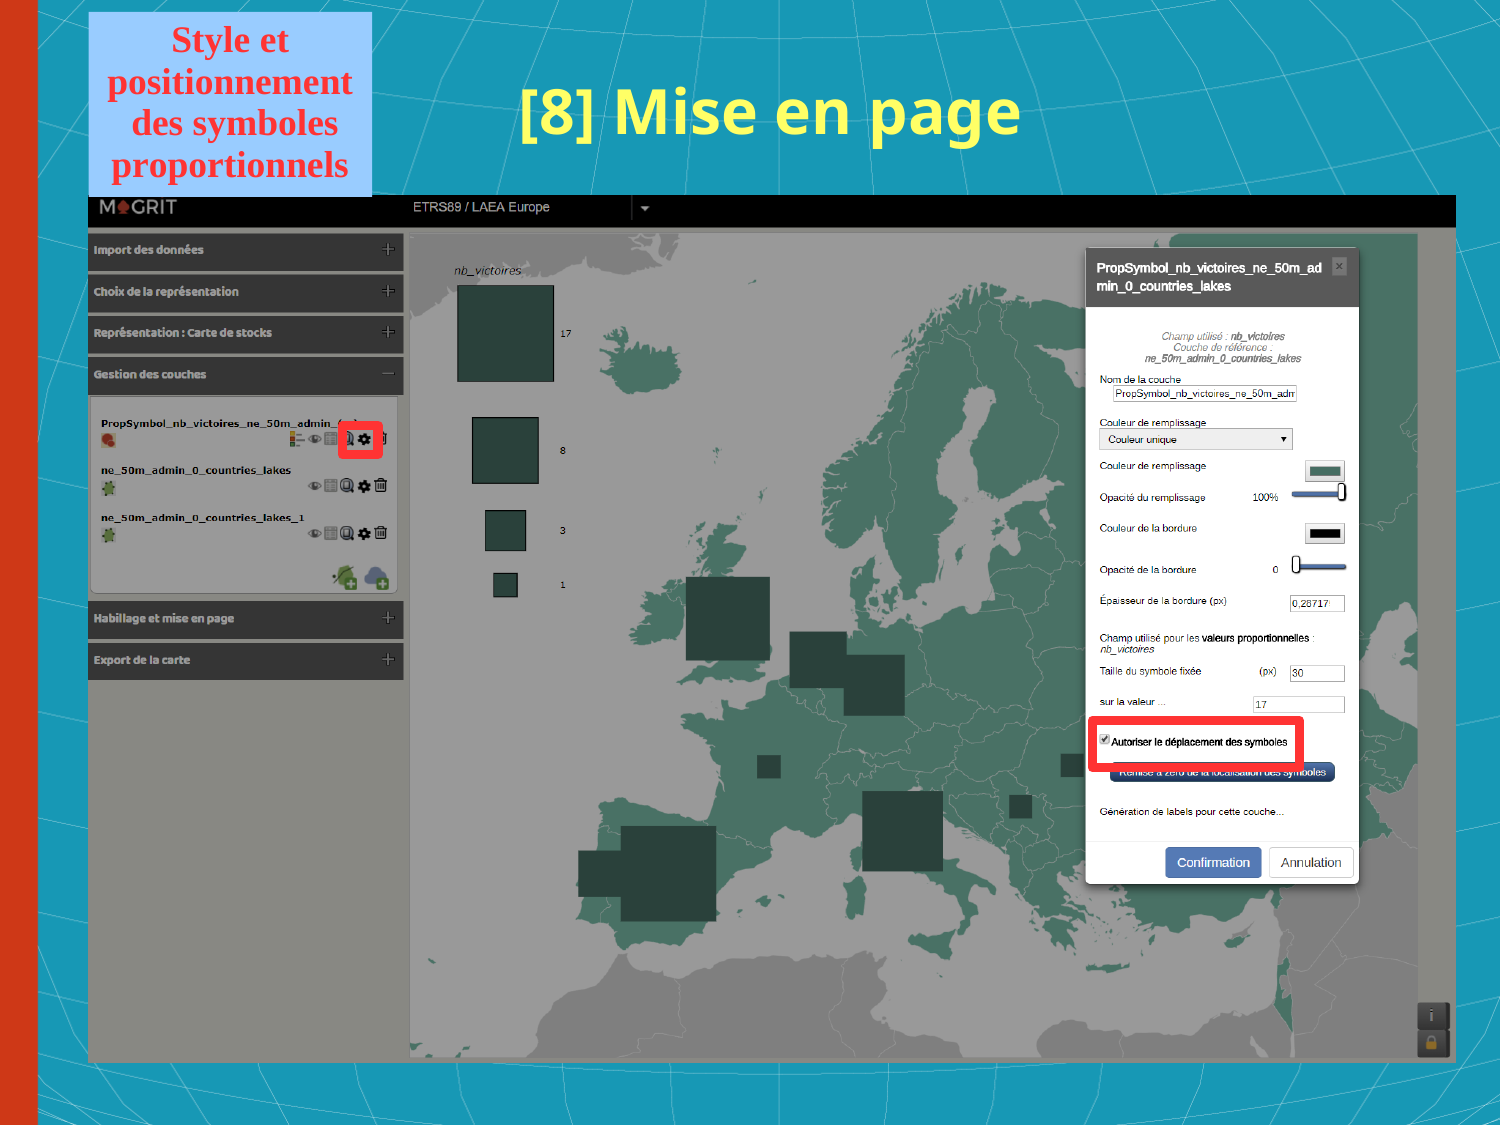

Style et positionnement des symboles proportionnels
# [8] Mise en page